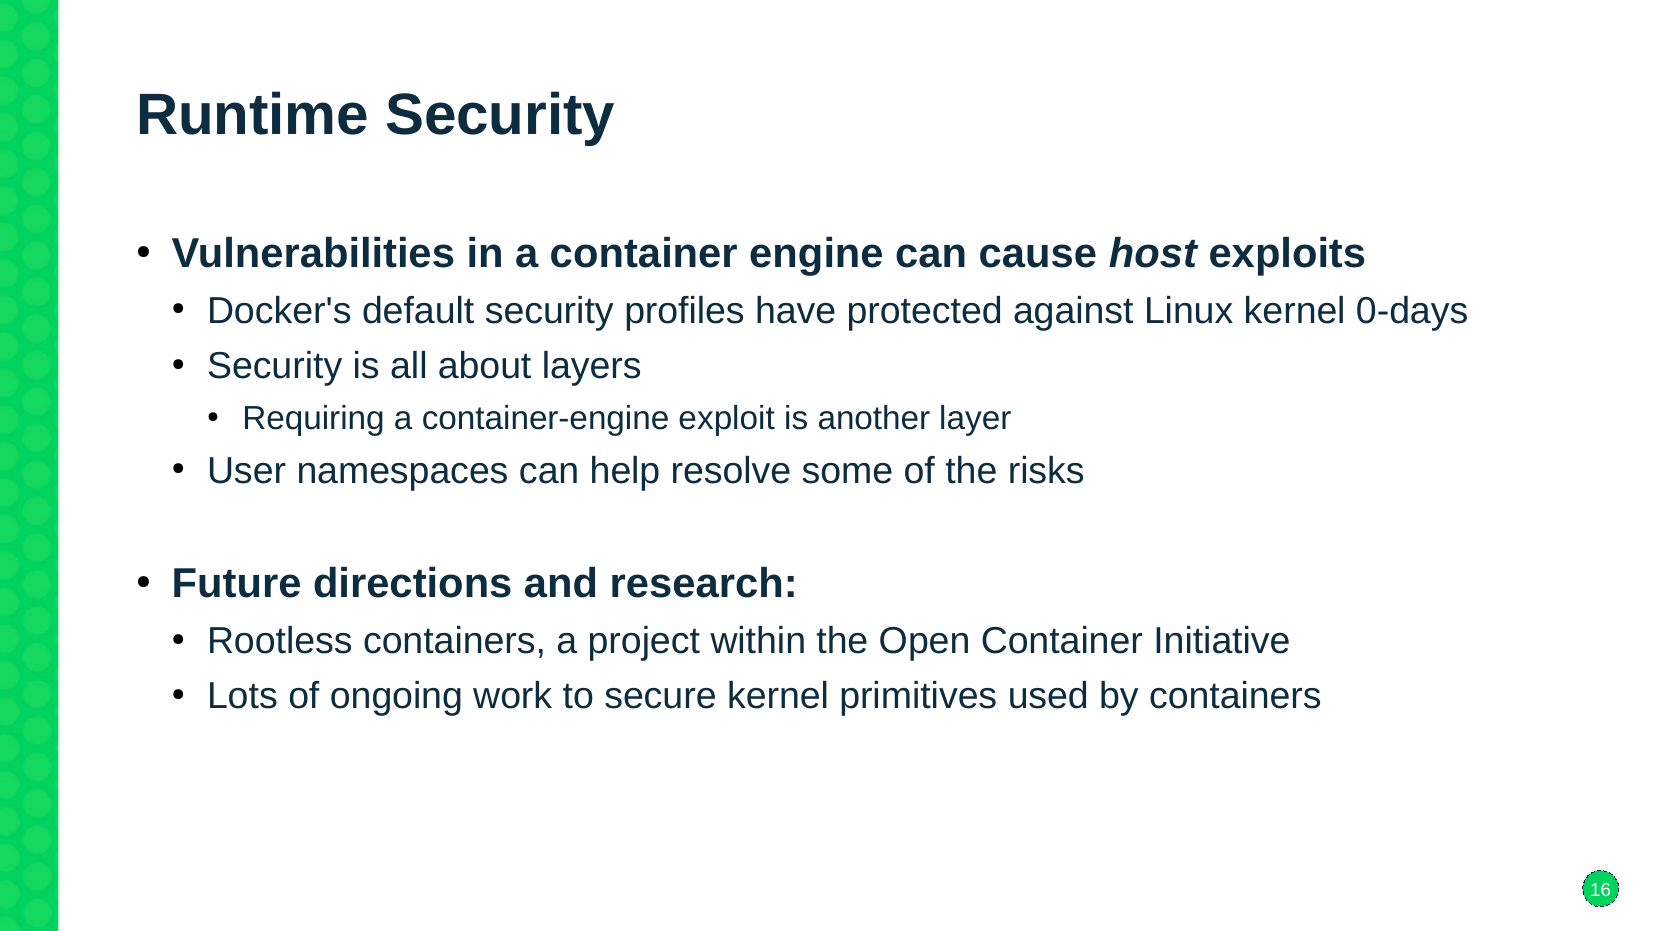

# Runtime Security
Vulnerabilities in a container engine can cause host exploits
Docker's default security profiles have protected against Linux kernel 0-days
Security is all about layers
Requiring a container-engine exploit is another layer
User namespaces can help resolve some of the risks
Future directions and research:
Rootless containers, a project within the Open Container Initiative
Lots of ongoing work to secure kernel primitives used by containers
16